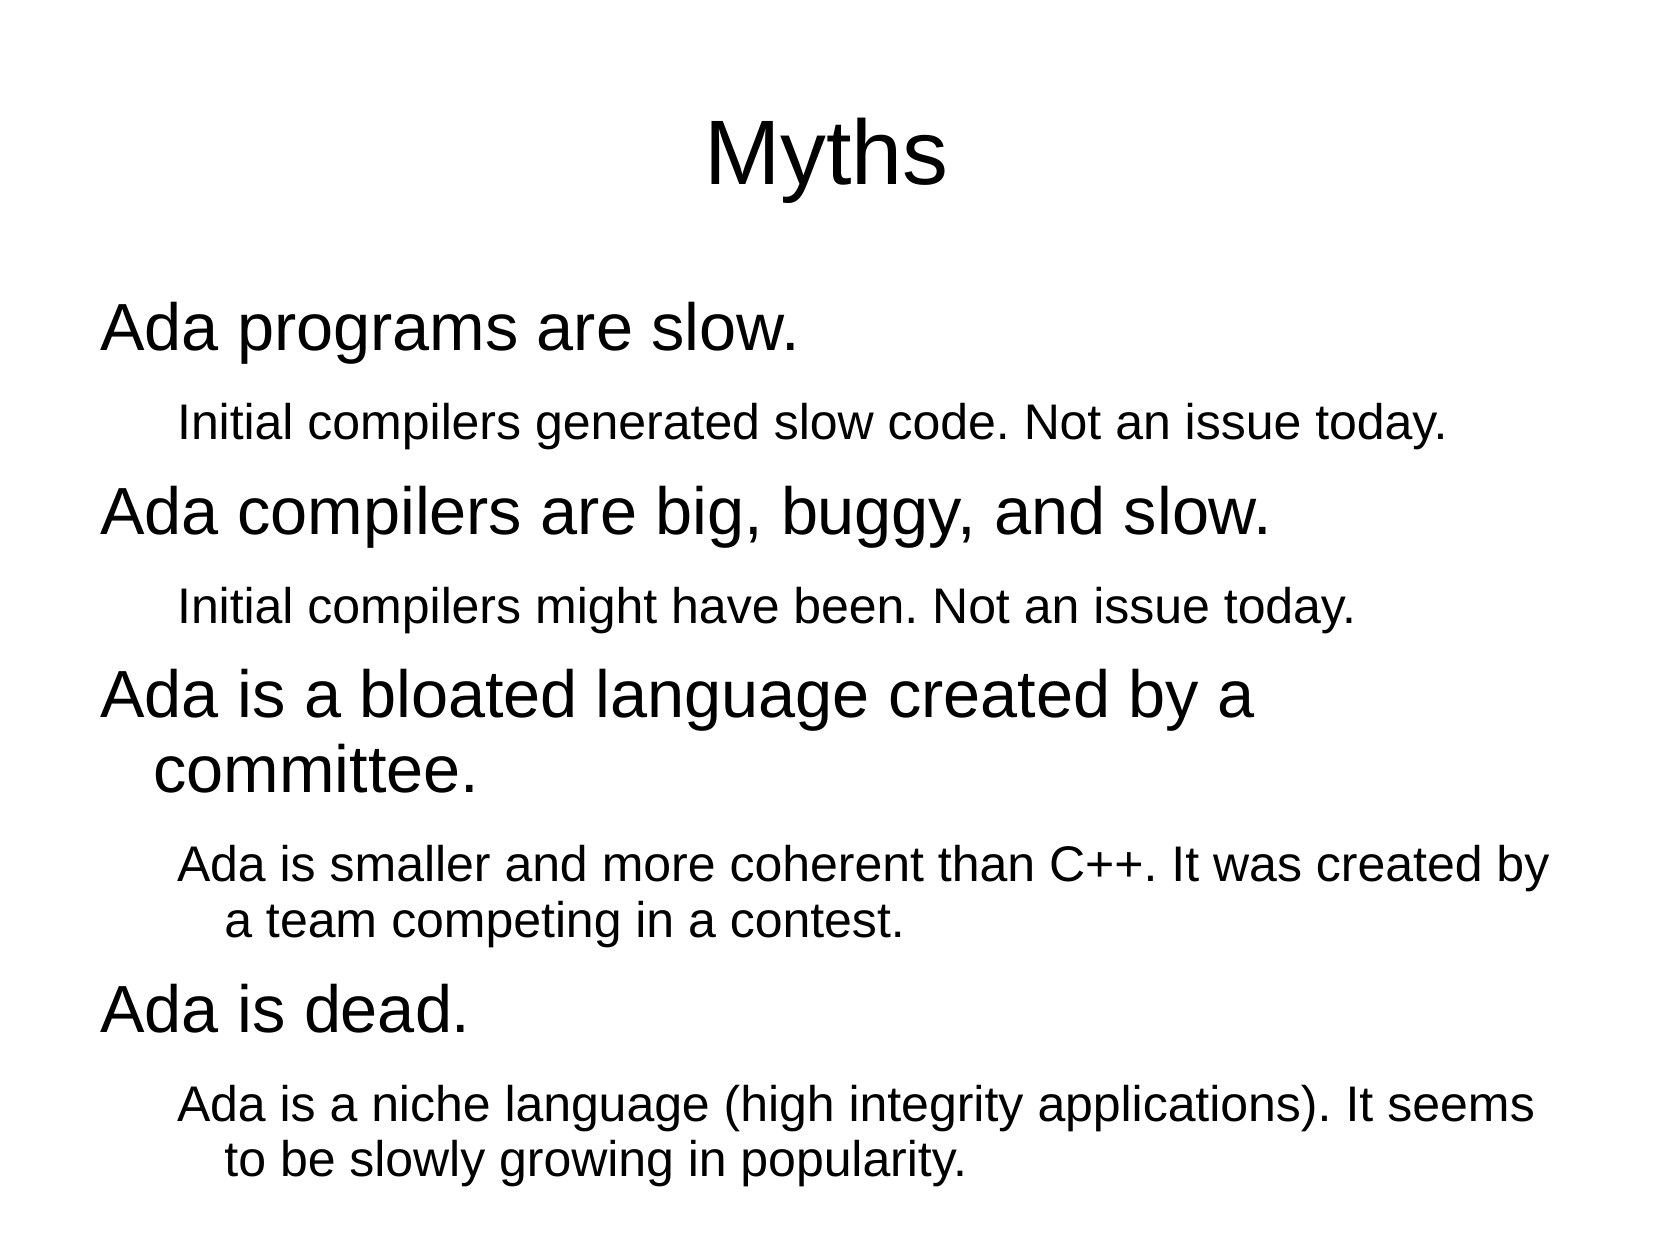

# Myths
Ada programs are slow.
Initial compilers generated slow code. Not an issue today.
Ada compilers are big, buggy, and slow.
Initial compilers might have been. Not an issue today.
Ada is a bloated language created by a committee.
Ada is smaller and more coherent than C++. It was created by a team competing in a contest.
Ada is dead.
Ada is a niche language (high integrity applications). It seems to be slowly growing in popularity.